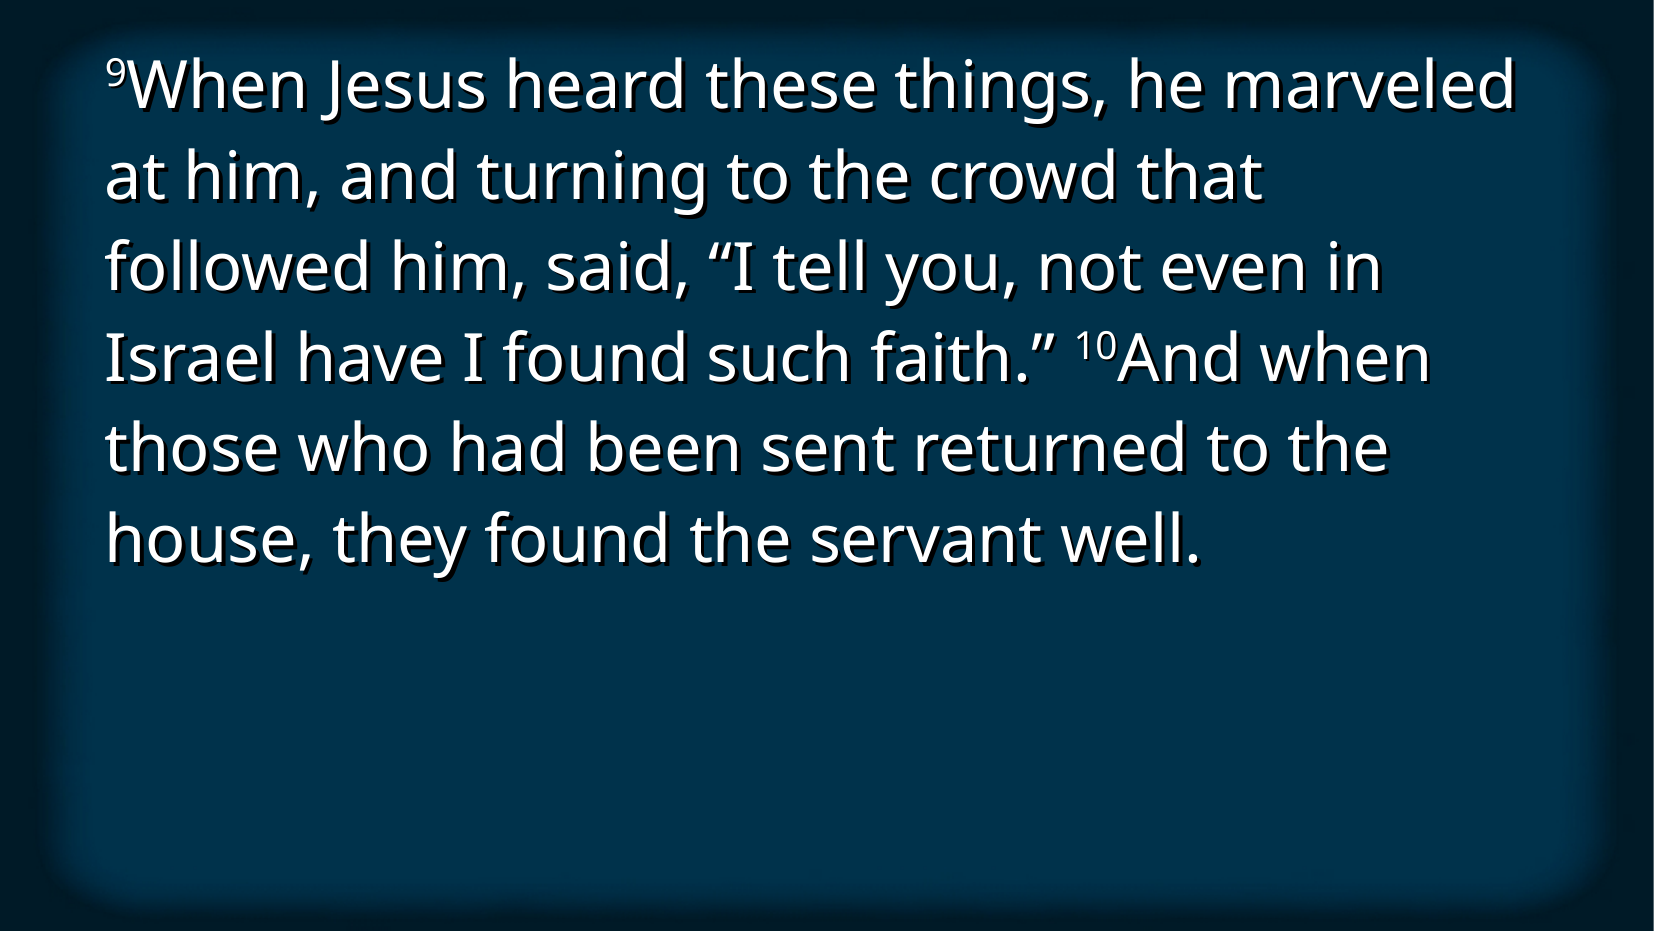

9When Jesus heard these things, he marveled at him, and turning to the crowd that followed him, said, “I tell you, not even in Israel have I found such faith.” 10And when those who had been sent returned to the house, they found the servant well.